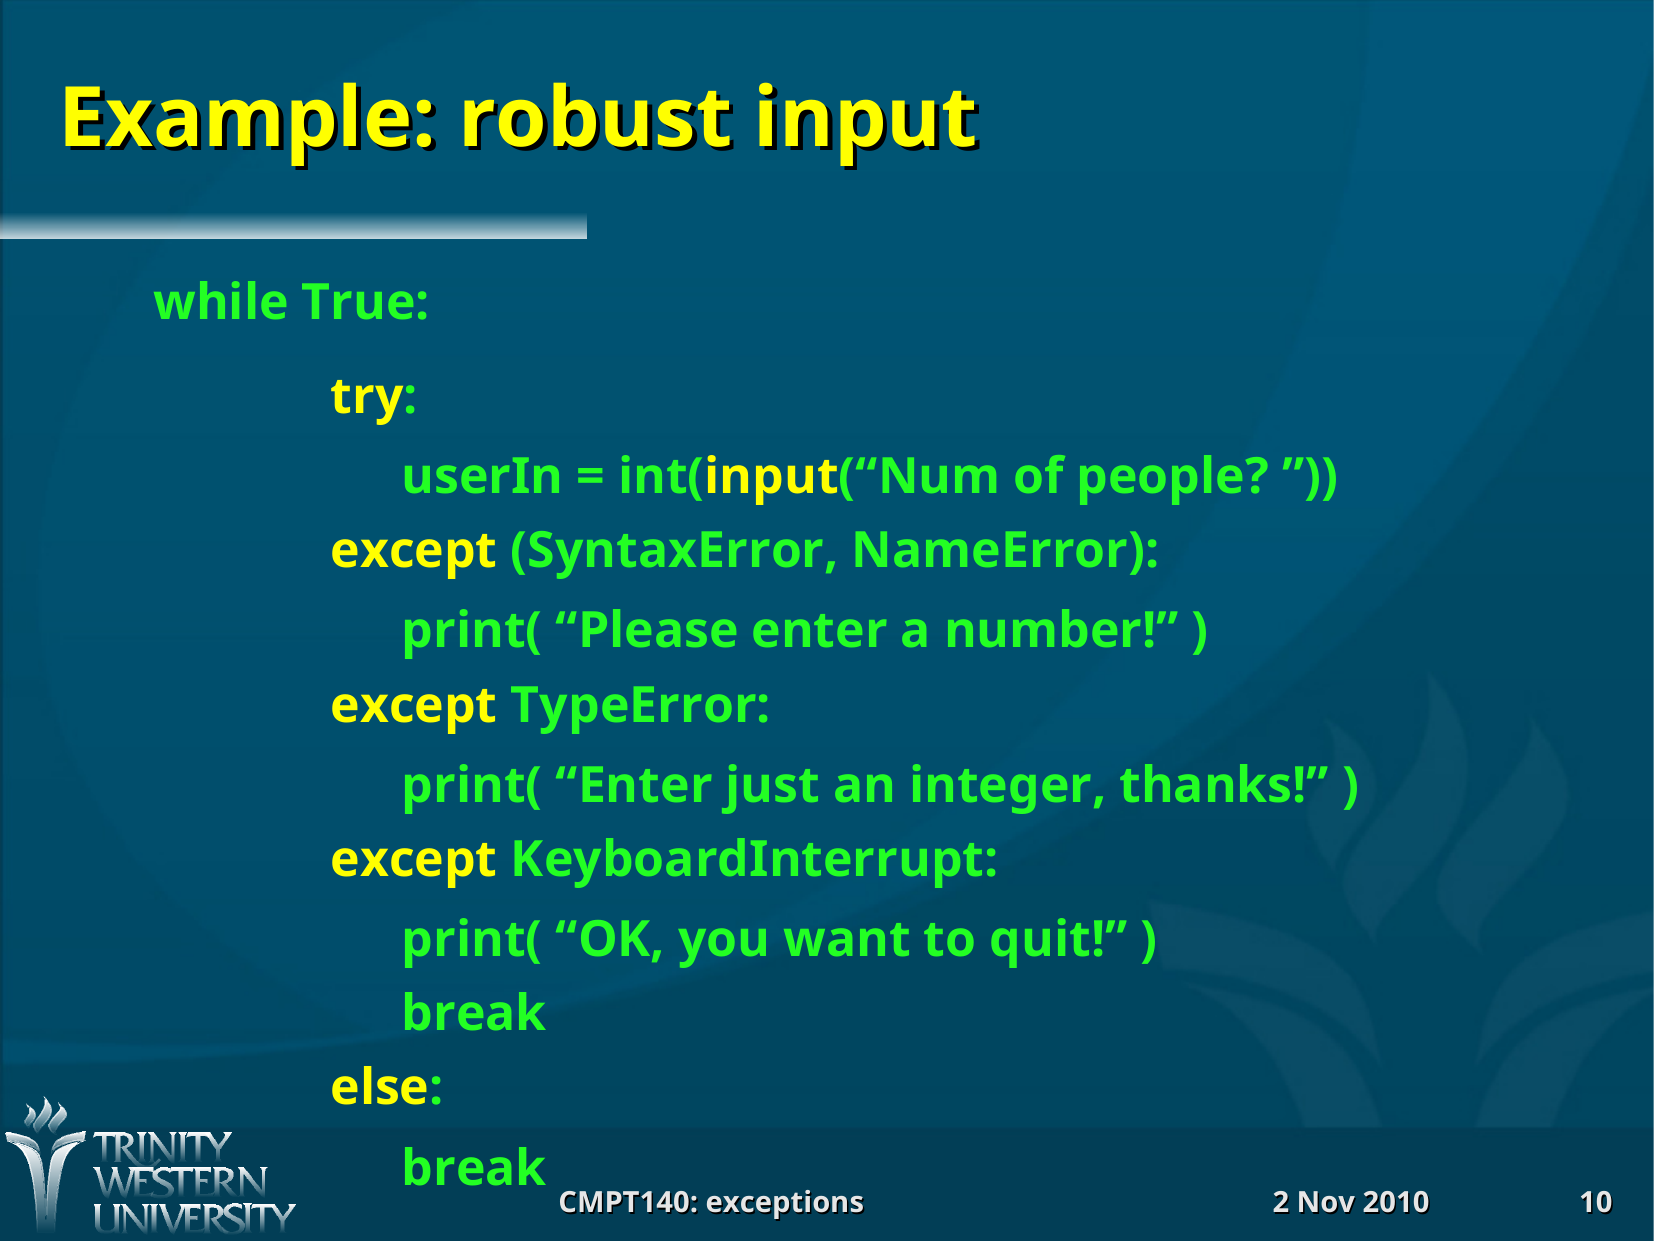

# Example: robust input
while True:
try:
userIn = int(input(“Num of people? ”))
except (SyntaxError, NameError):
print( “Please enter a number!” )
except TypeError:
print( “Enter just an integer, thanks!” )
except KeyboardInterrupt:
print( “OK, you want to quit!” )
break
else:
break
CMPT140: exceptions
2 Nov 2010
10